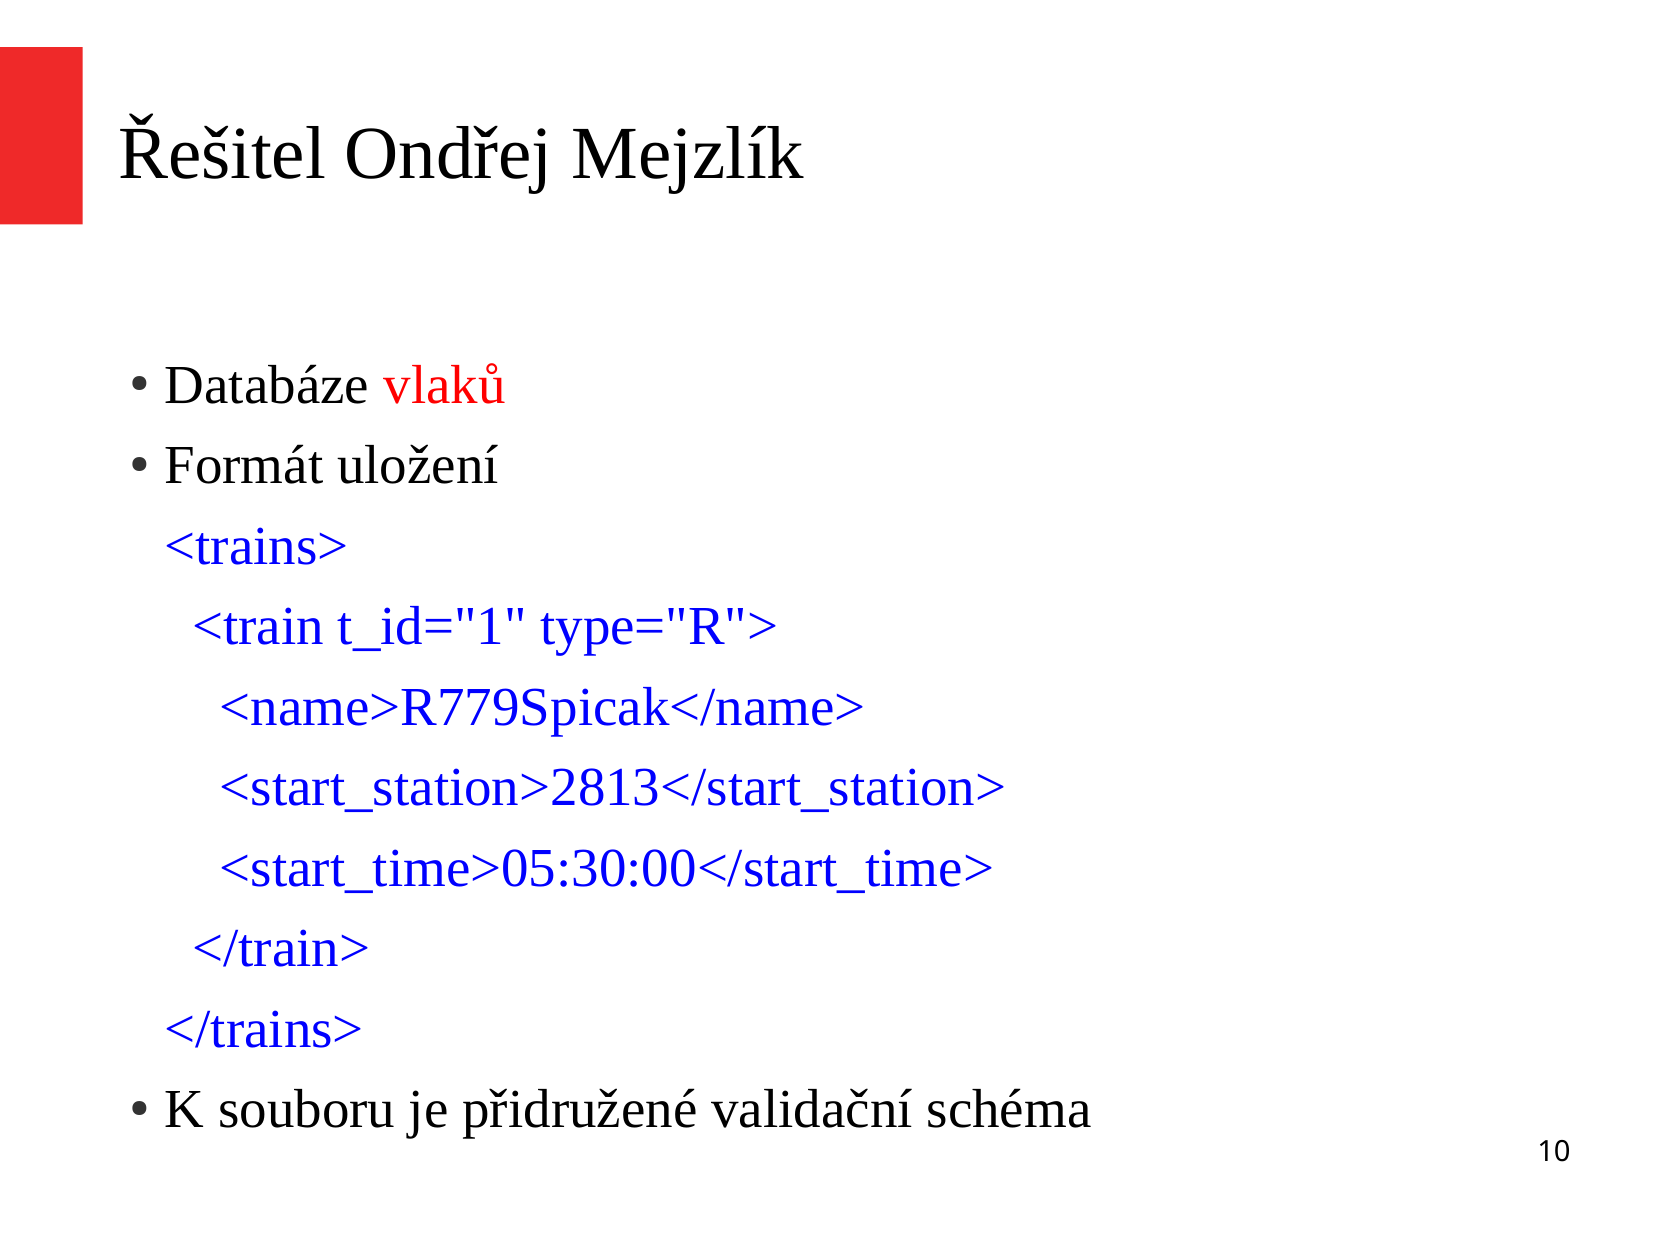

# Řešitel Ondřej Mejzlík
Databáze vlaků
Formát uložení
<trains>
 <train t_id="1" type="R">
 <name>R779Spicak</name>
 <start_station>2813</start_station>
 <start_time>05:30:00</start_time>
 </train>
</trains>
K souboru je přidružené validační schéma
10